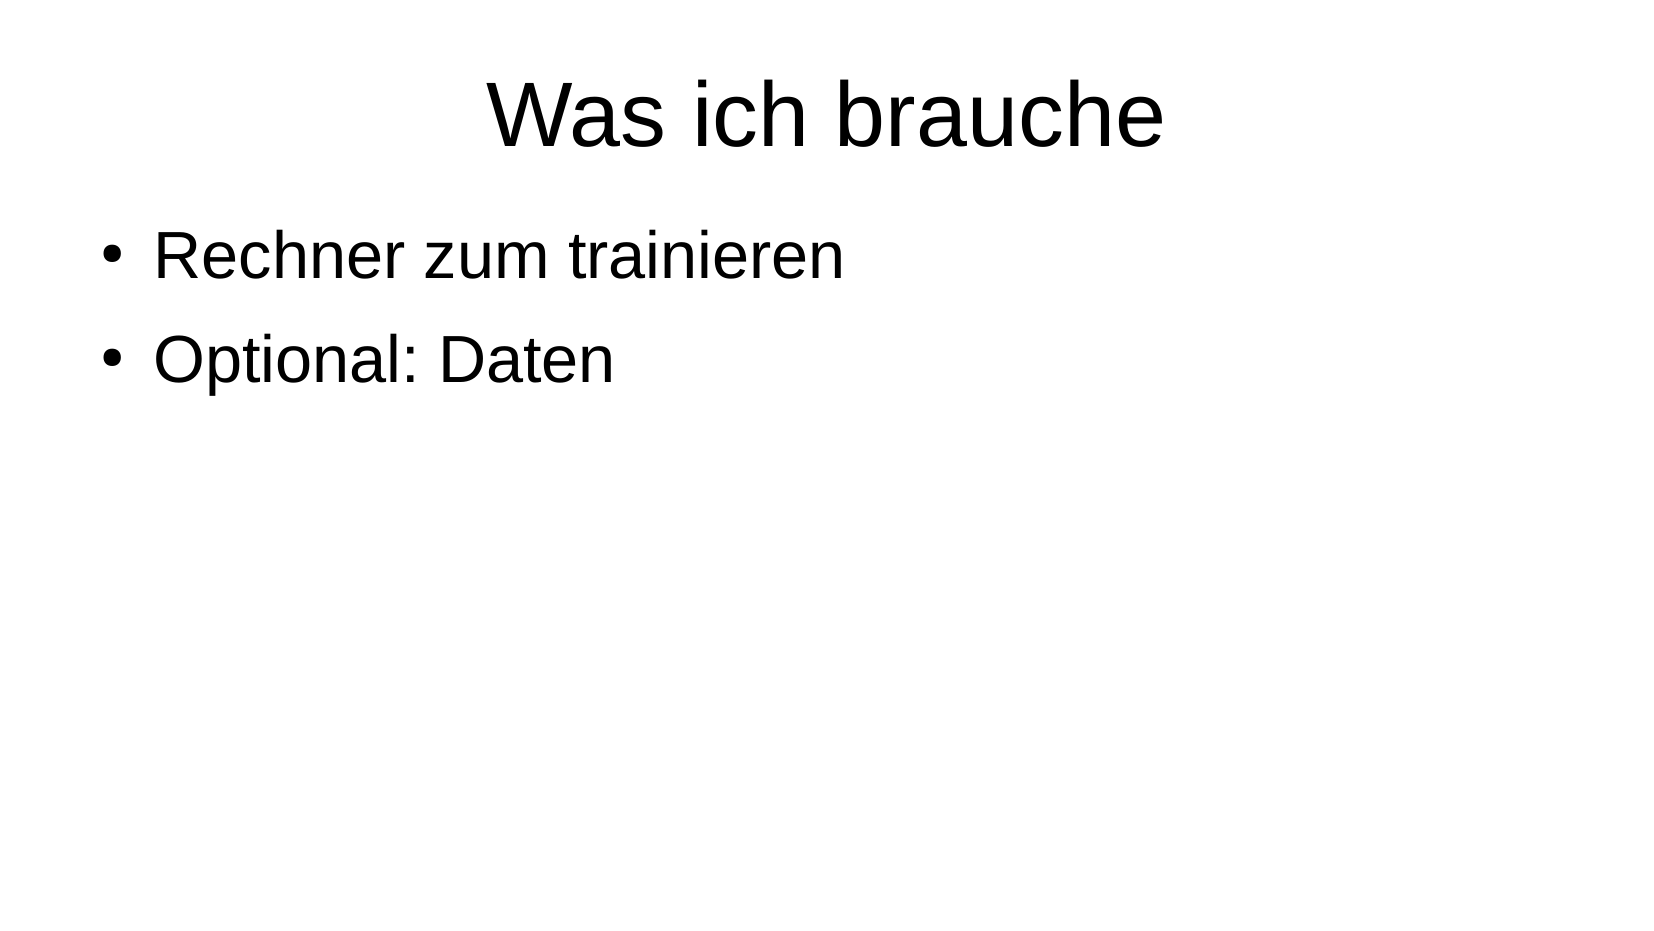

# Was ich brauche
Rechner zum trainieren
Optional: Daten